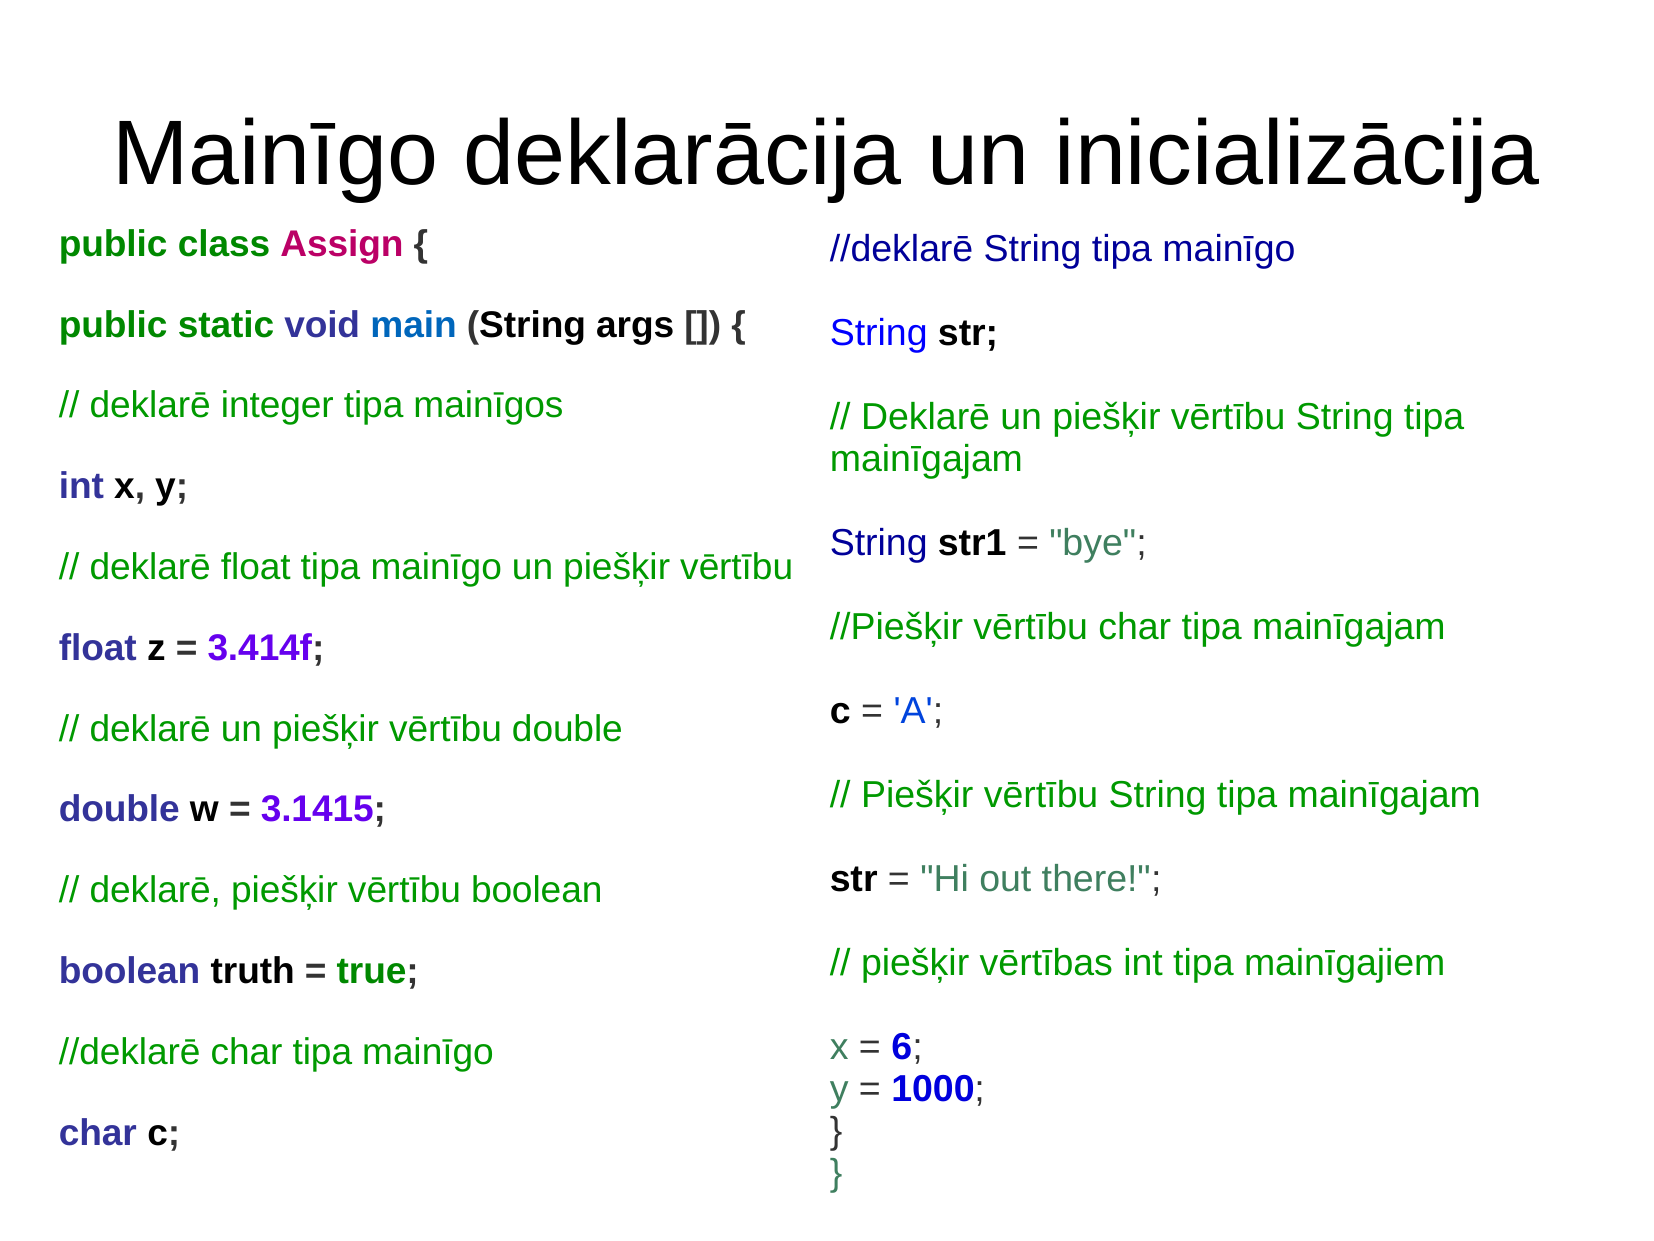

# Mainīgo deklarācija un inicializācija
public class Assign {
public static void main (String args []) {
// deklarē integer tipa mainīgos
int x, y;
// deklarē float tipa mainīgo un piešķir vērtību
float z = 3.414f;
// deklarē un piešķir vērtību double
double w = 3.1415;
// deklarē, piešķir vērtību boolean
boolean truth = true;
//deklarē char tipa mainīgo
char c;
//deklarē String tipa mainīgo
String str;
// Deklarē un piešķir vērtību String tipa mainīgajam
String str1 = "bye";
//Piešķir vērtību char tipa mainīgajam
c = 'A';
// Piešķir vērtību String tipa mainīgajam
str = "Hi out there!";
// piešķir vērtības int tipa mainīgajiem
x = 6;
y = 1000;
}
}